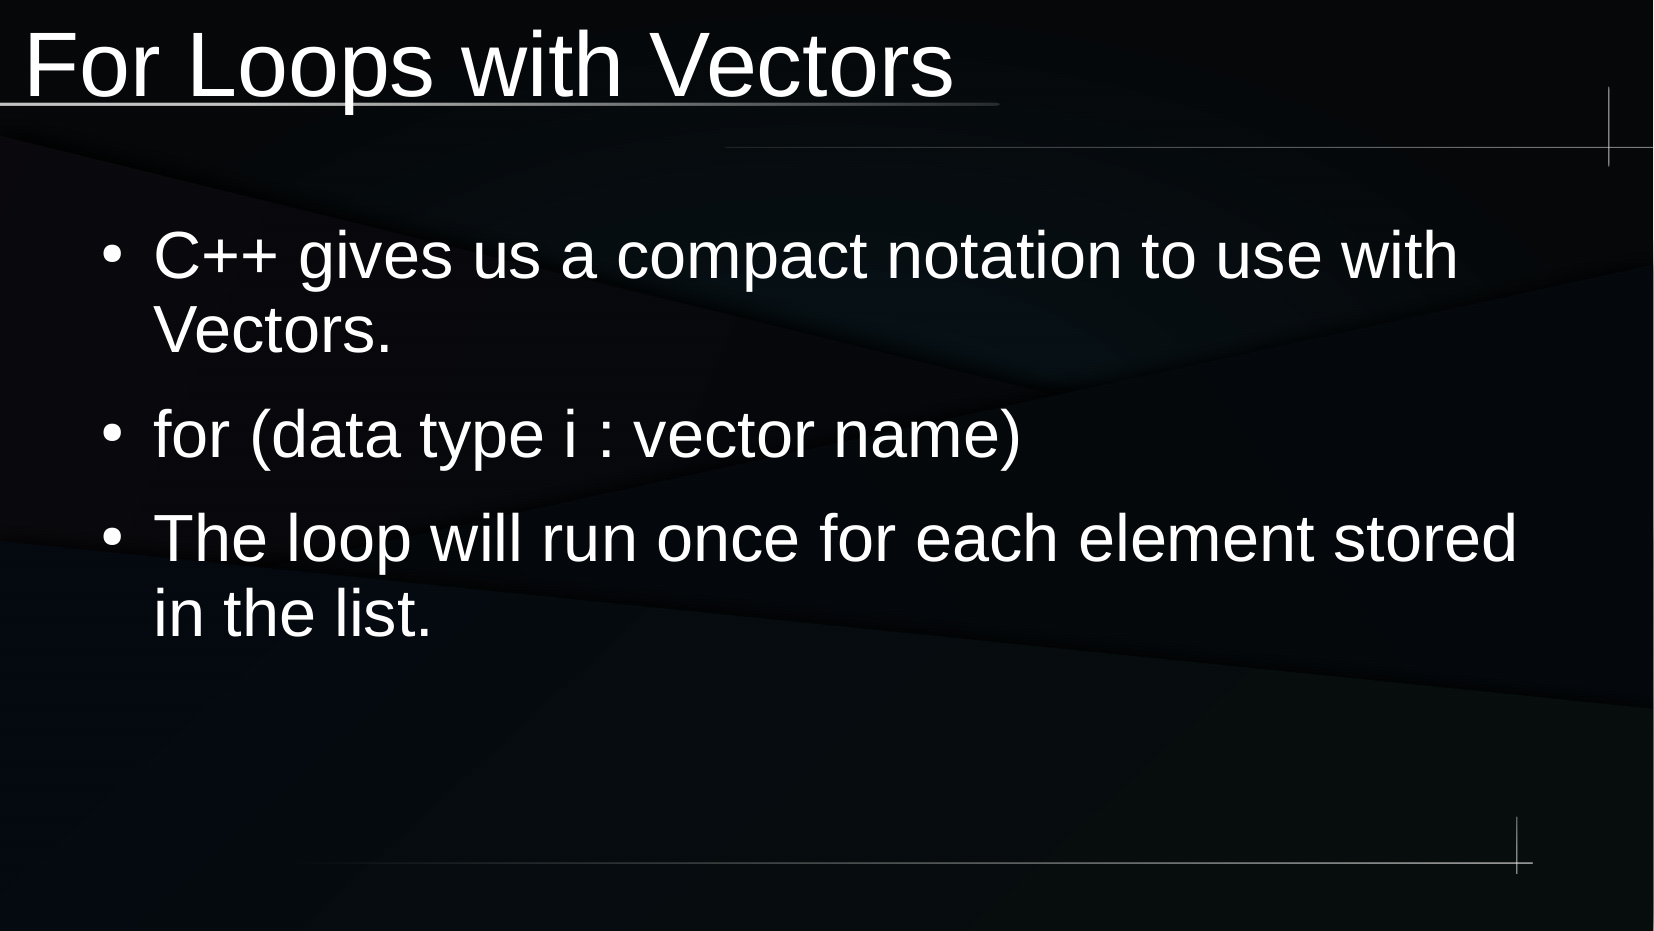

# For Loops with Vectors
C++ gives us a compact notation to use with Vectors.
for (data type i : vector name)
The loop will run once for each element stored in the list.